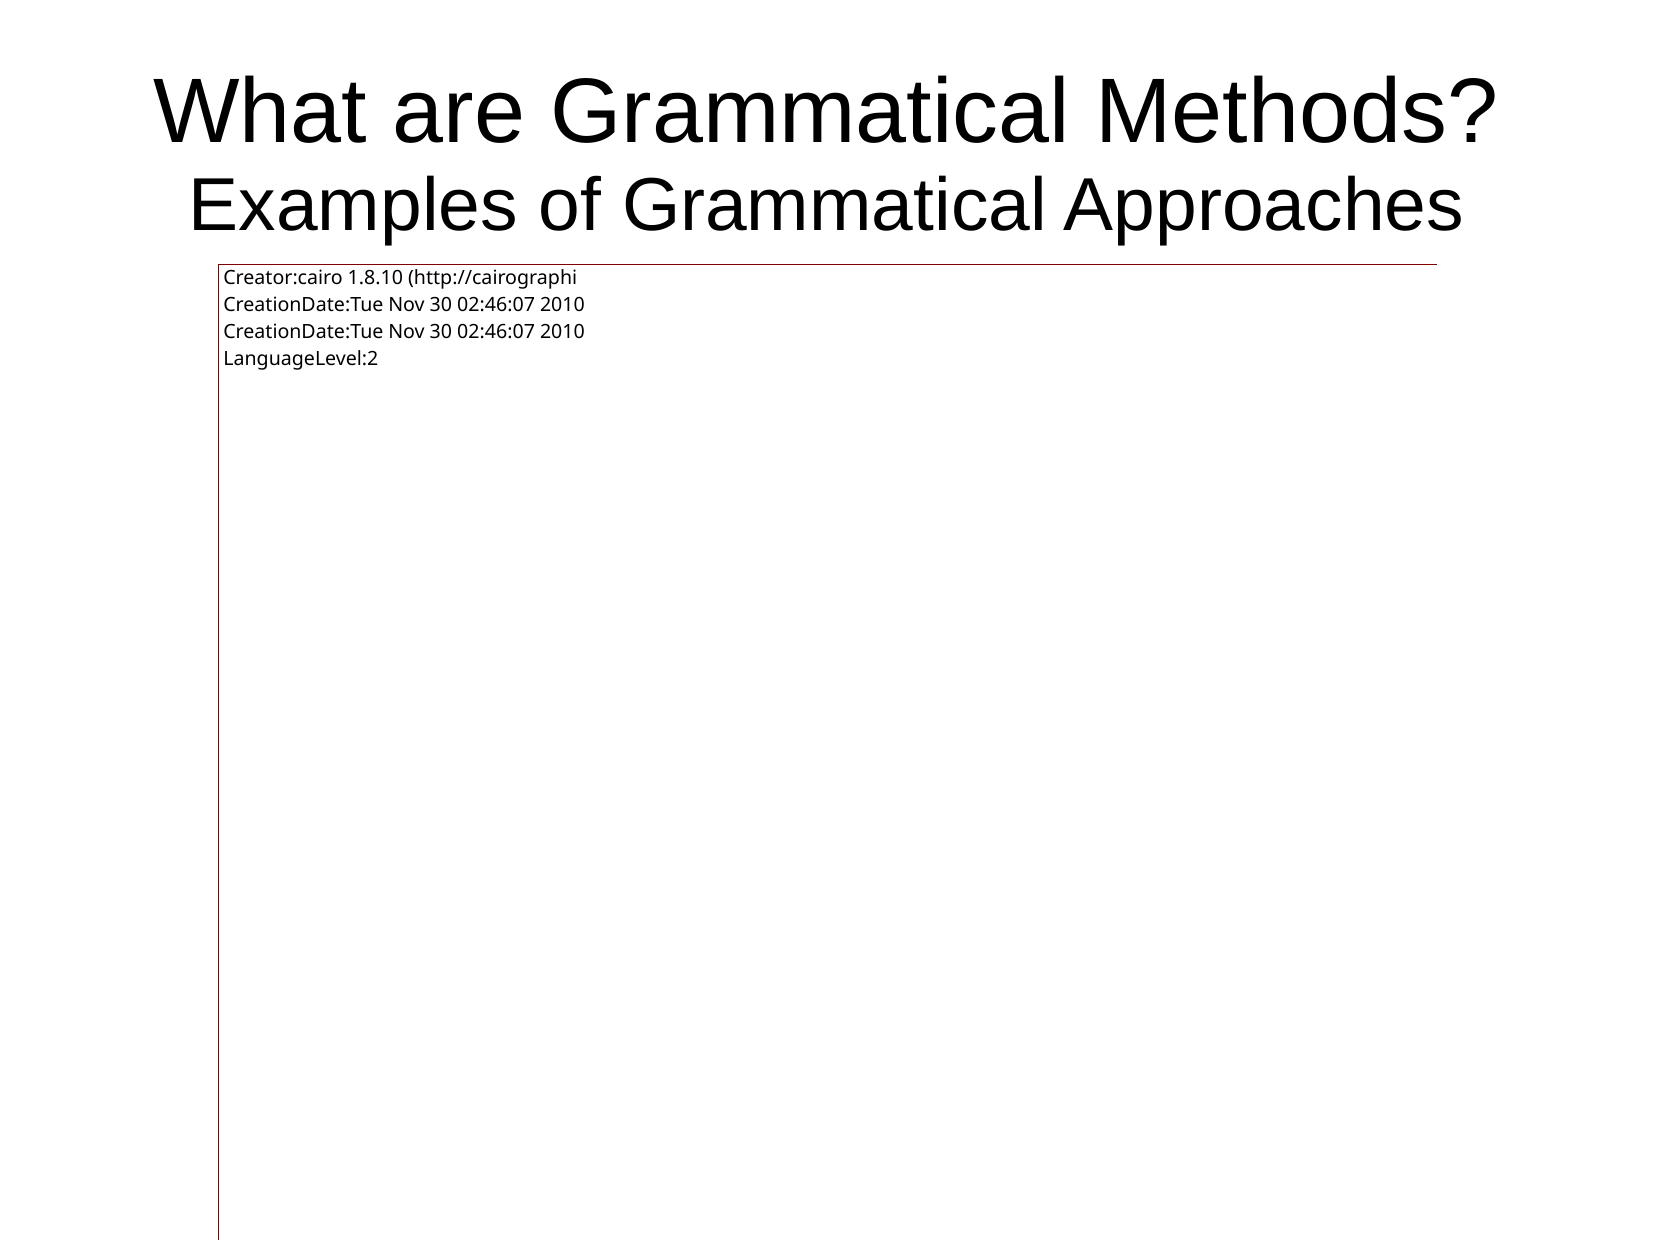

# What are Grammatical Methods? Examples of Grammatical Approaches